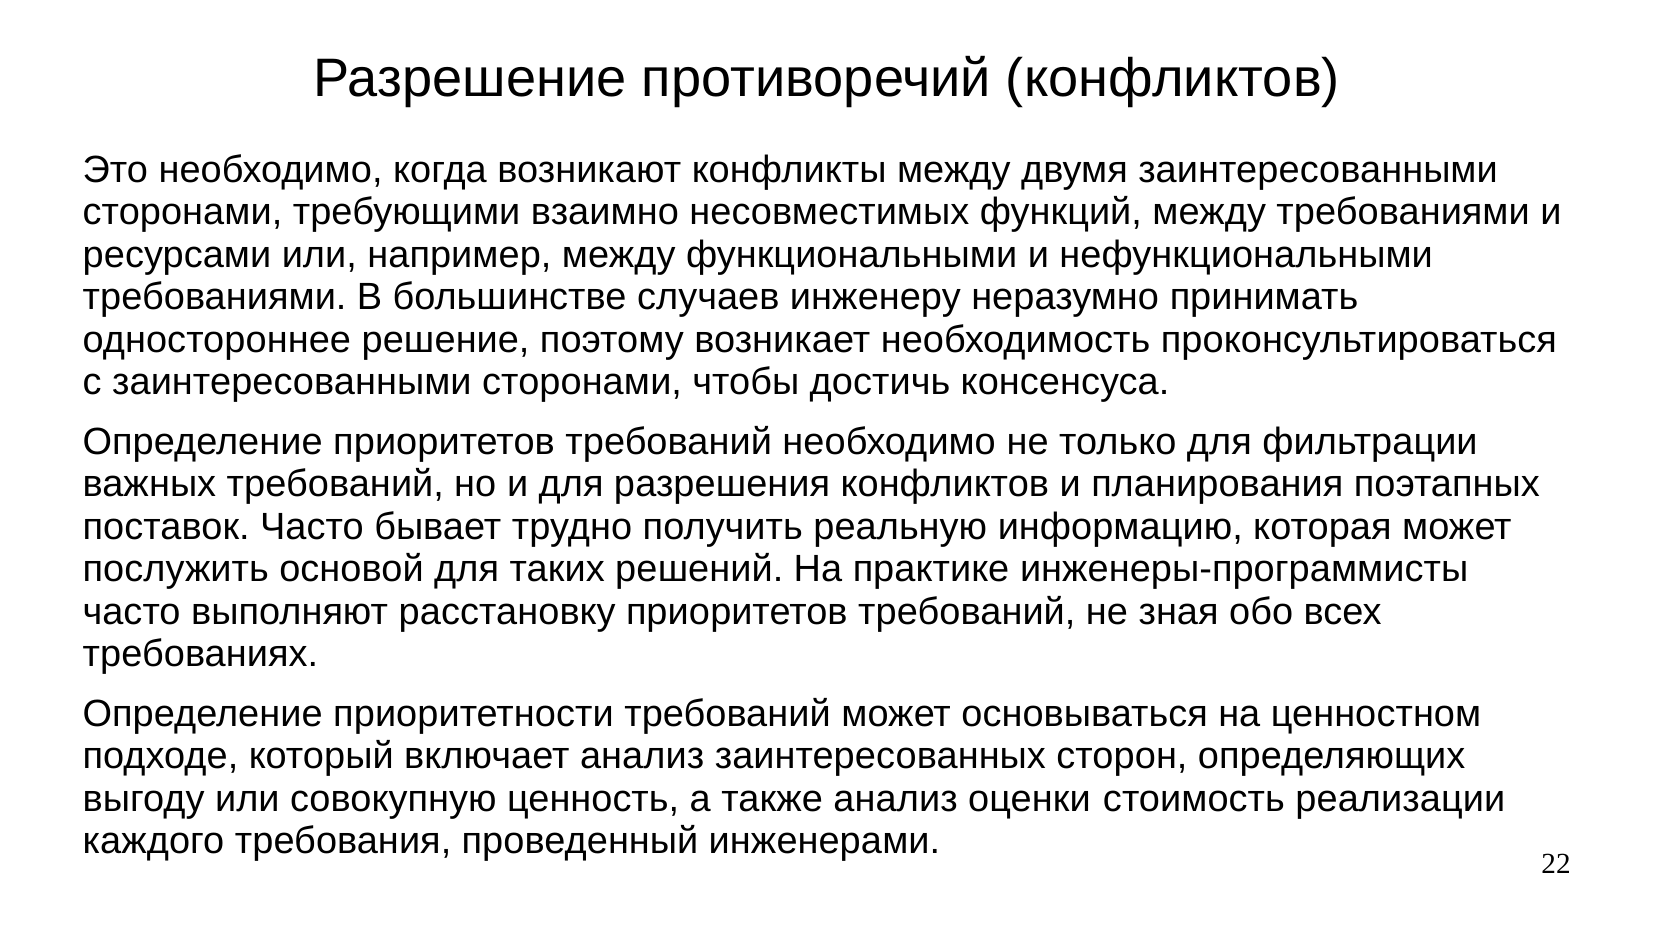

# Разрешение противоречий (конфликтов)
Это необходимо, когда возникают конфликты между двумя заинтересованными сторонами, требующими взаимно несовместимых функций, между требованиями и ресурсами или, например, между функциональными и нефункциональными требованиями. В большинстве случаев инженеру неразумно принимать одностороннее решение, поэтому возникает необходимость проконсультироваться с заинтересованными сторонами, чтобы достичь консенсуса.
Определение приоритетов требований необходимо не только для фильтрации важных требований, но и для разрешения конфликтов и планирования поэтапных поставок. Часто бывает трудно получить реальную информацию, которая может послужить основой для таких решений. На практике инженеры-программисты часто выполняют расстановку приоритетов требований, не зная обо всех требованиях.
Определение приоритетности требований может основываться на ценностном подходе, который включает анализ заинтересованных сторон, определяющих выгоду или совокупную ценность, а также анализ оценки стоимость реализации каждого требования, проведенный инженерами.
22